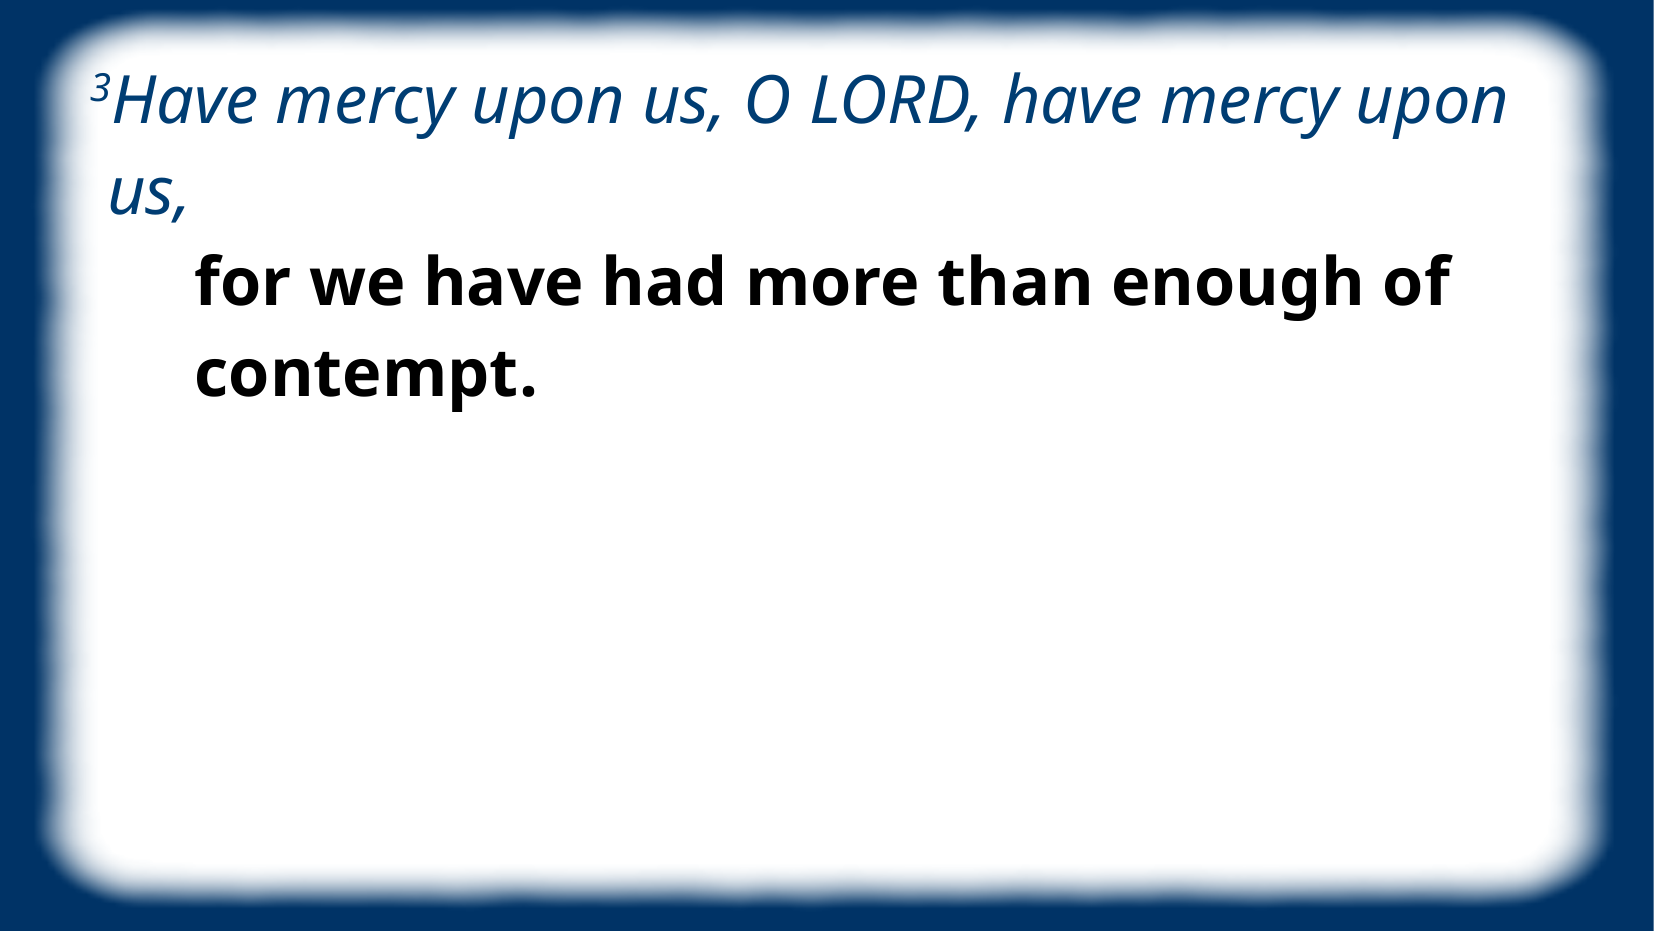

3Have mercy upon us, O LORD, have mercy upon
 us,
 for we have had more than enough of
 contempt.